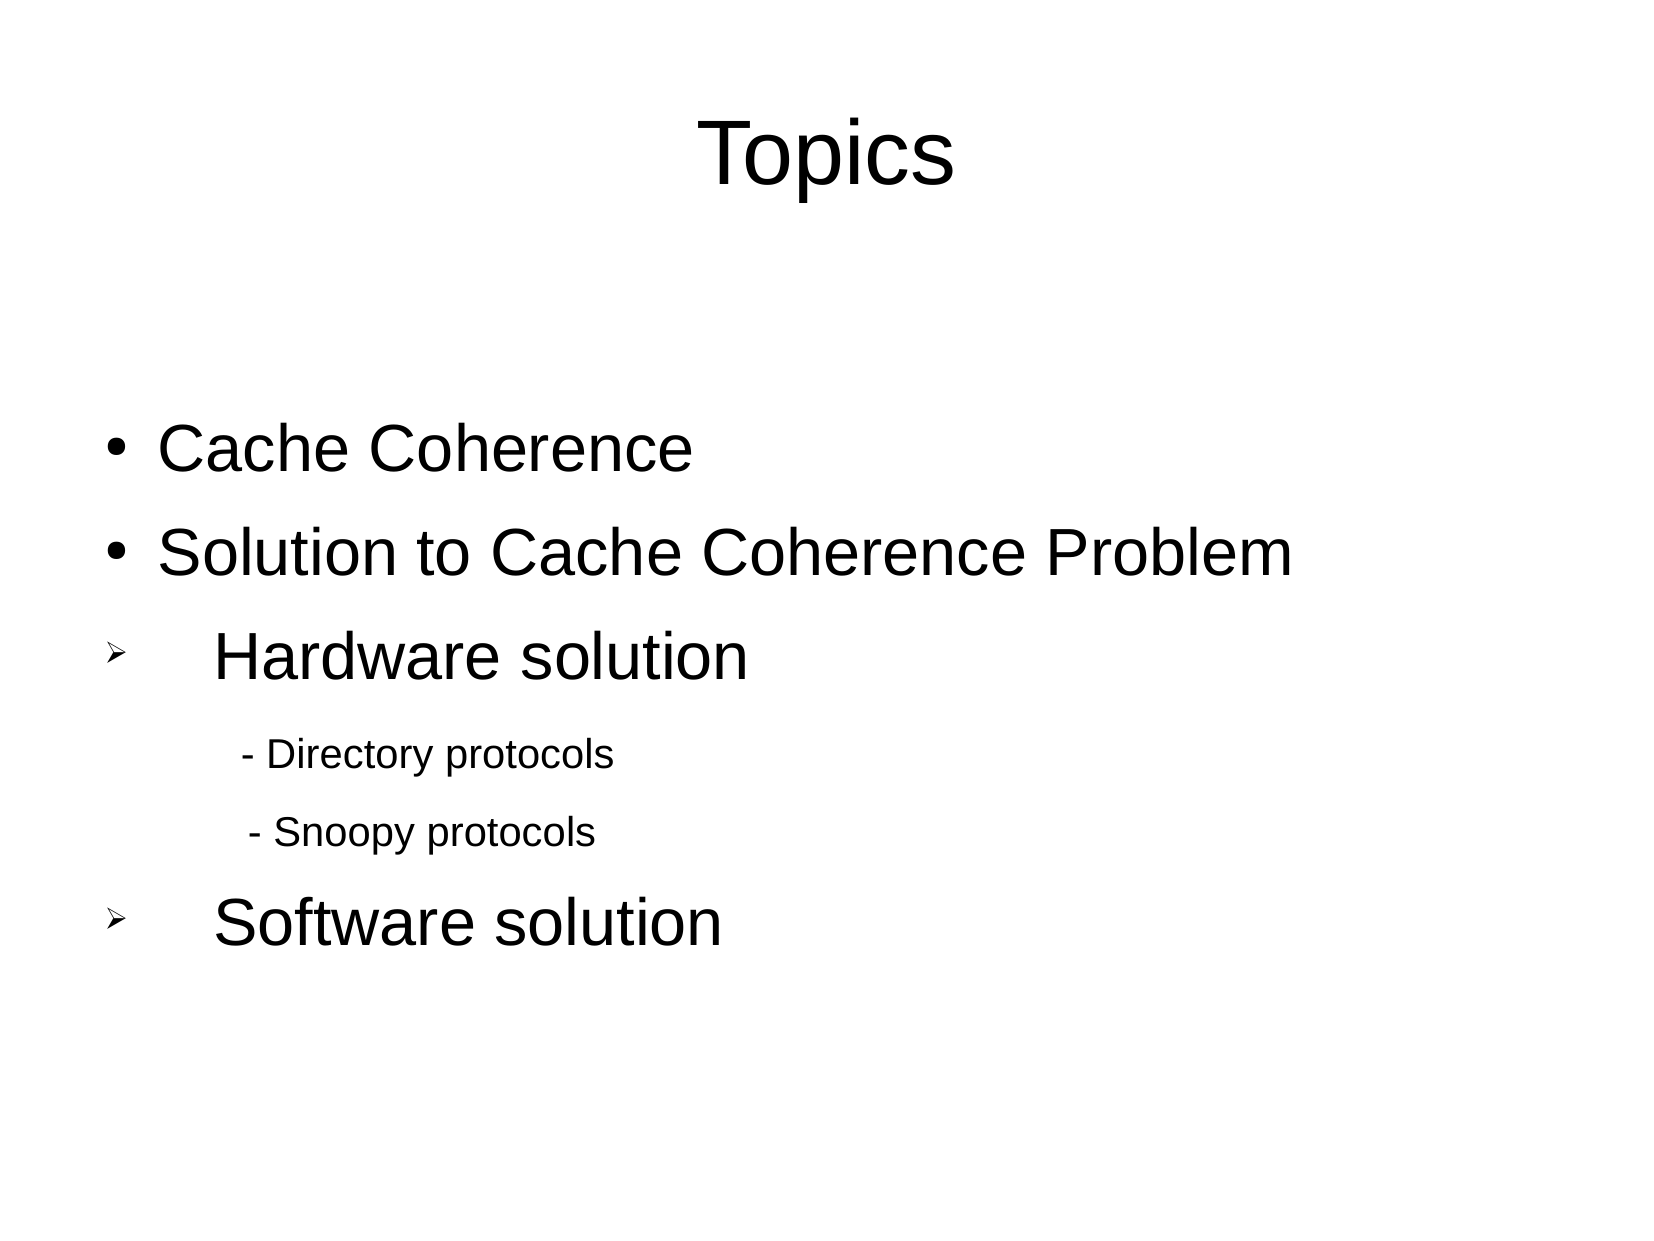

# Topics
Cache Coherence
Solution to Cache Coherence Problem
 Hardware solution
 - Directory protocols
 - Snoopy protocols
 Software solution